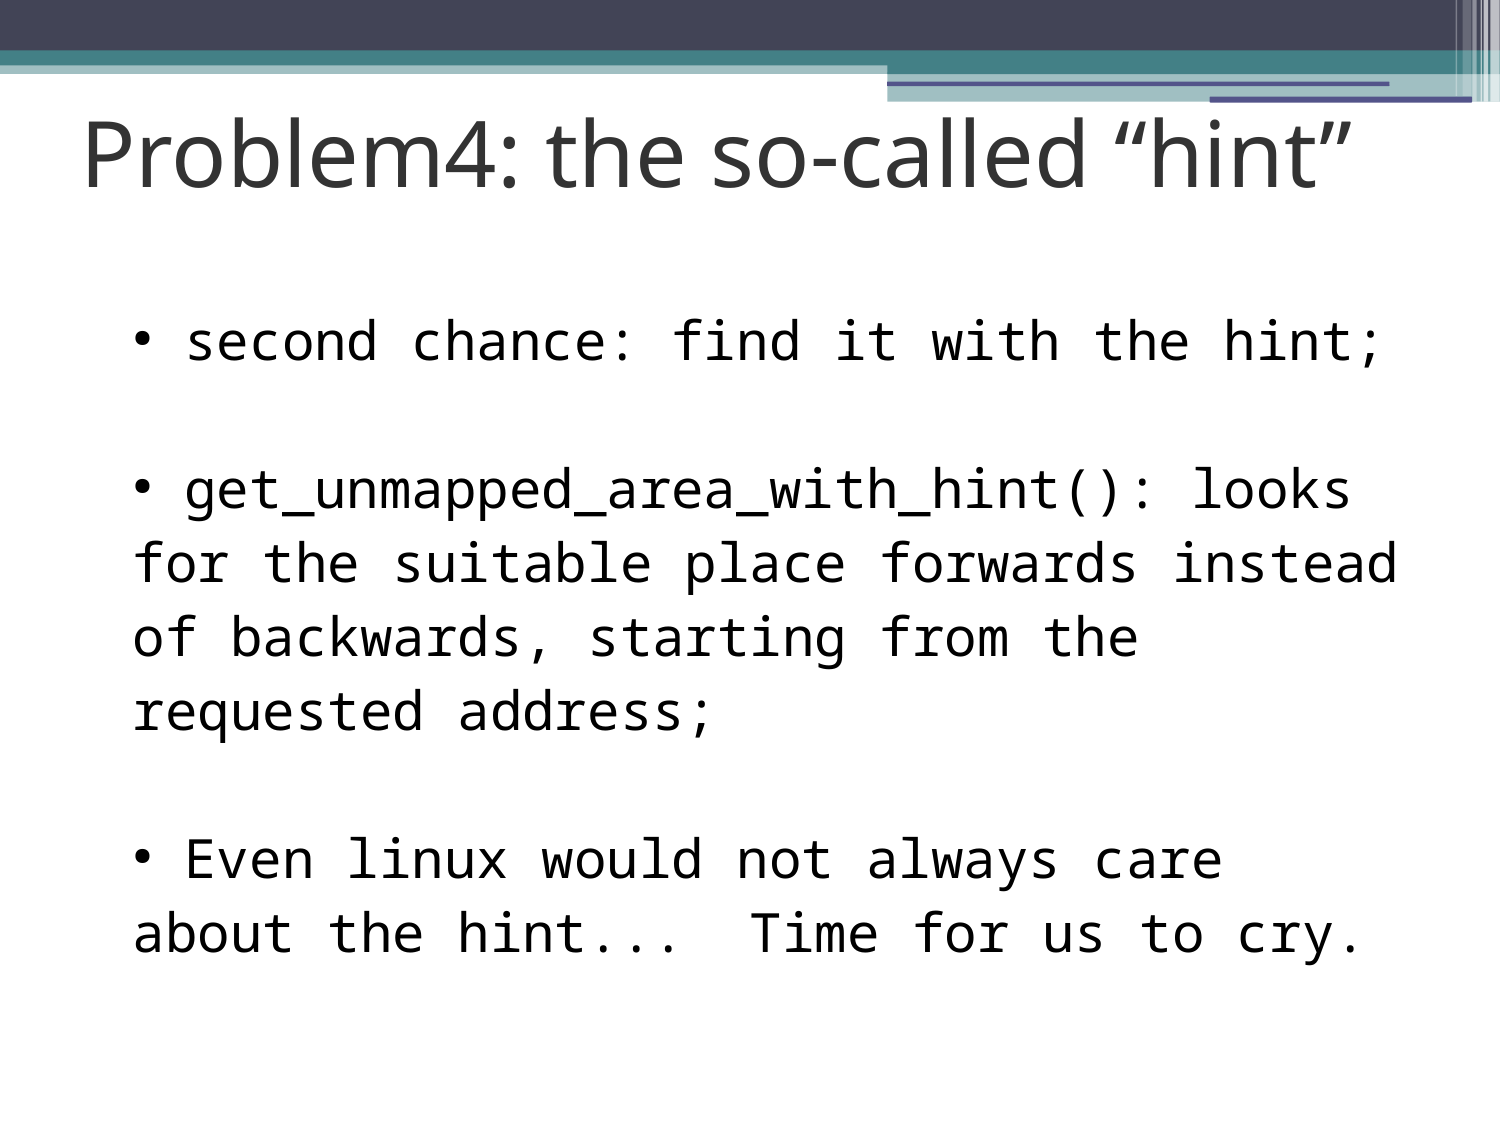

Problem4: the so-called “hint”
 second chance: find it with the hint;
 get_unmapped_area_with_hint(): looks for the suitable place forwards instead of backwards, starting from the requested address;
 Even linux would not always care about the hint... Time for us to cry.